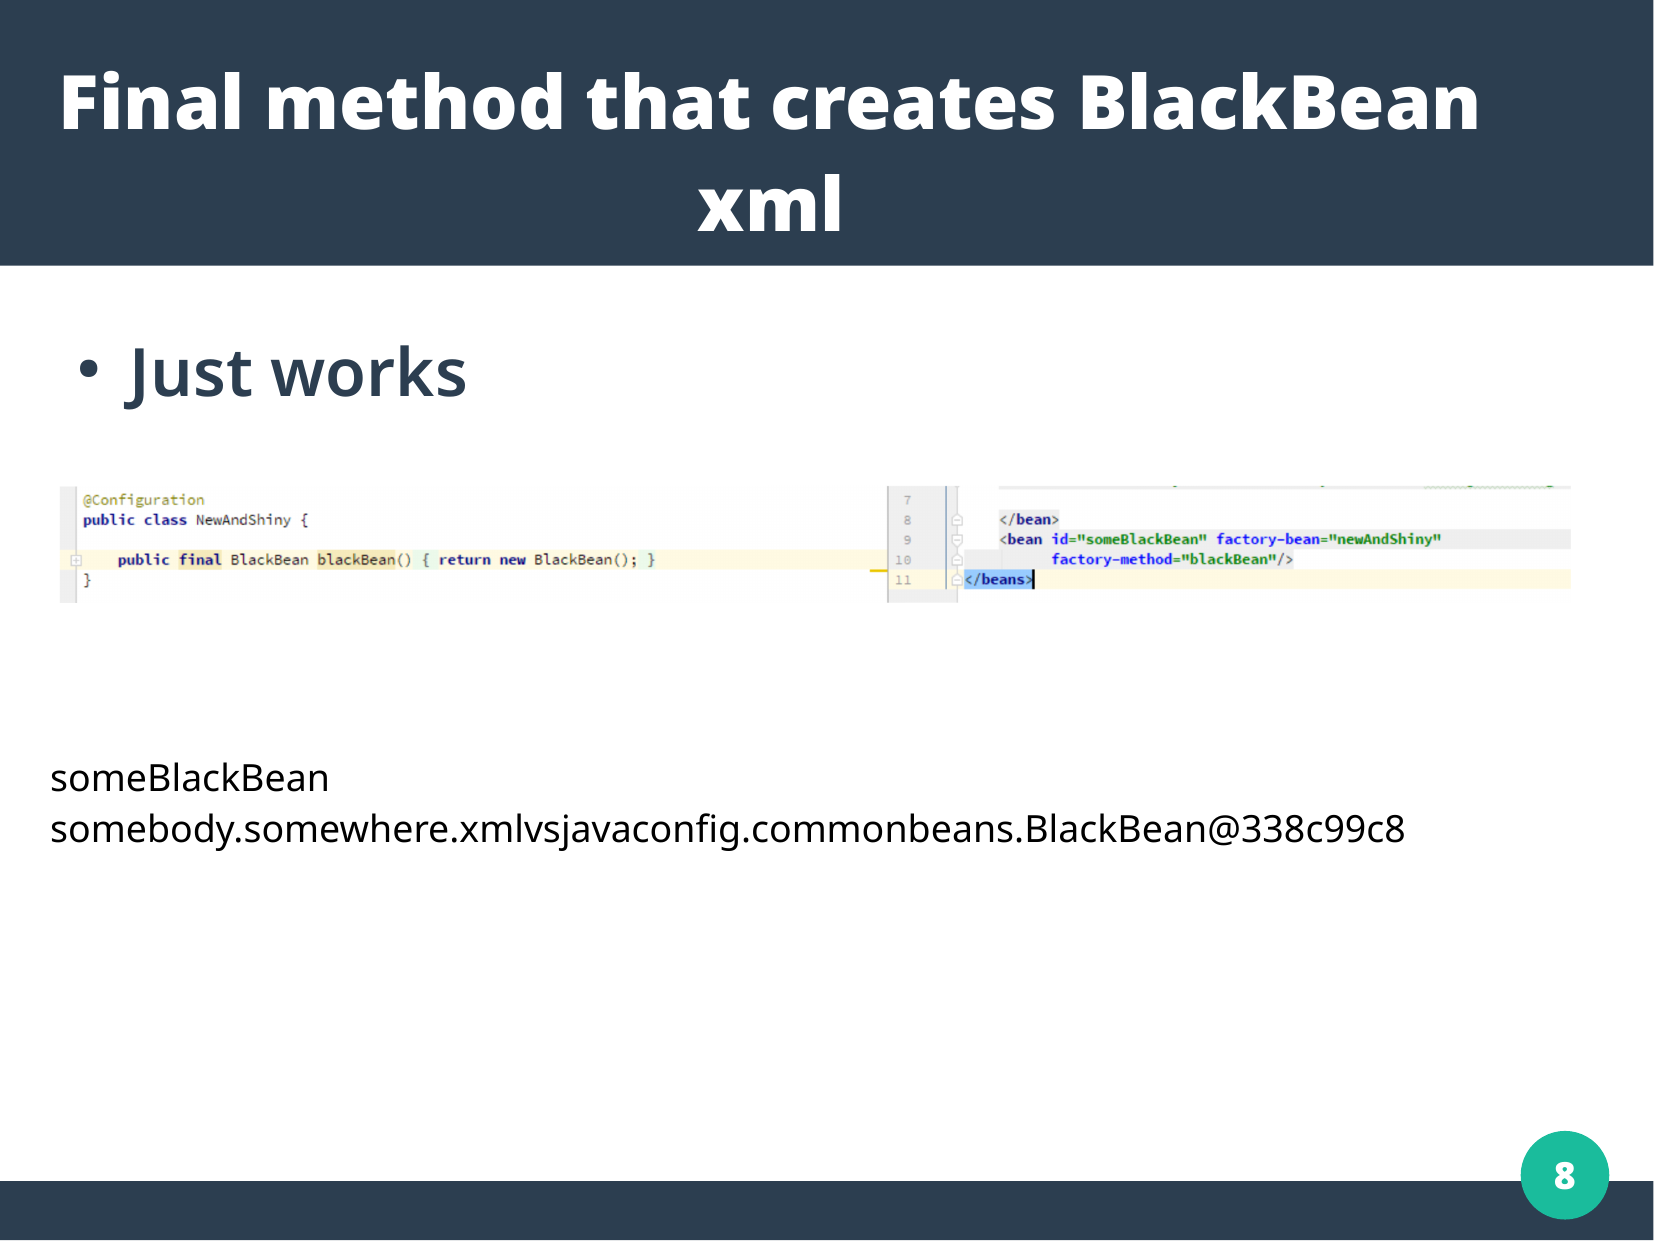

# Final method that creates BlackBean xml
Just works
someBlackBean somebody.somewhere.xmlvsjavaconfig.commonbeans.BlackBean@338c99c8
8